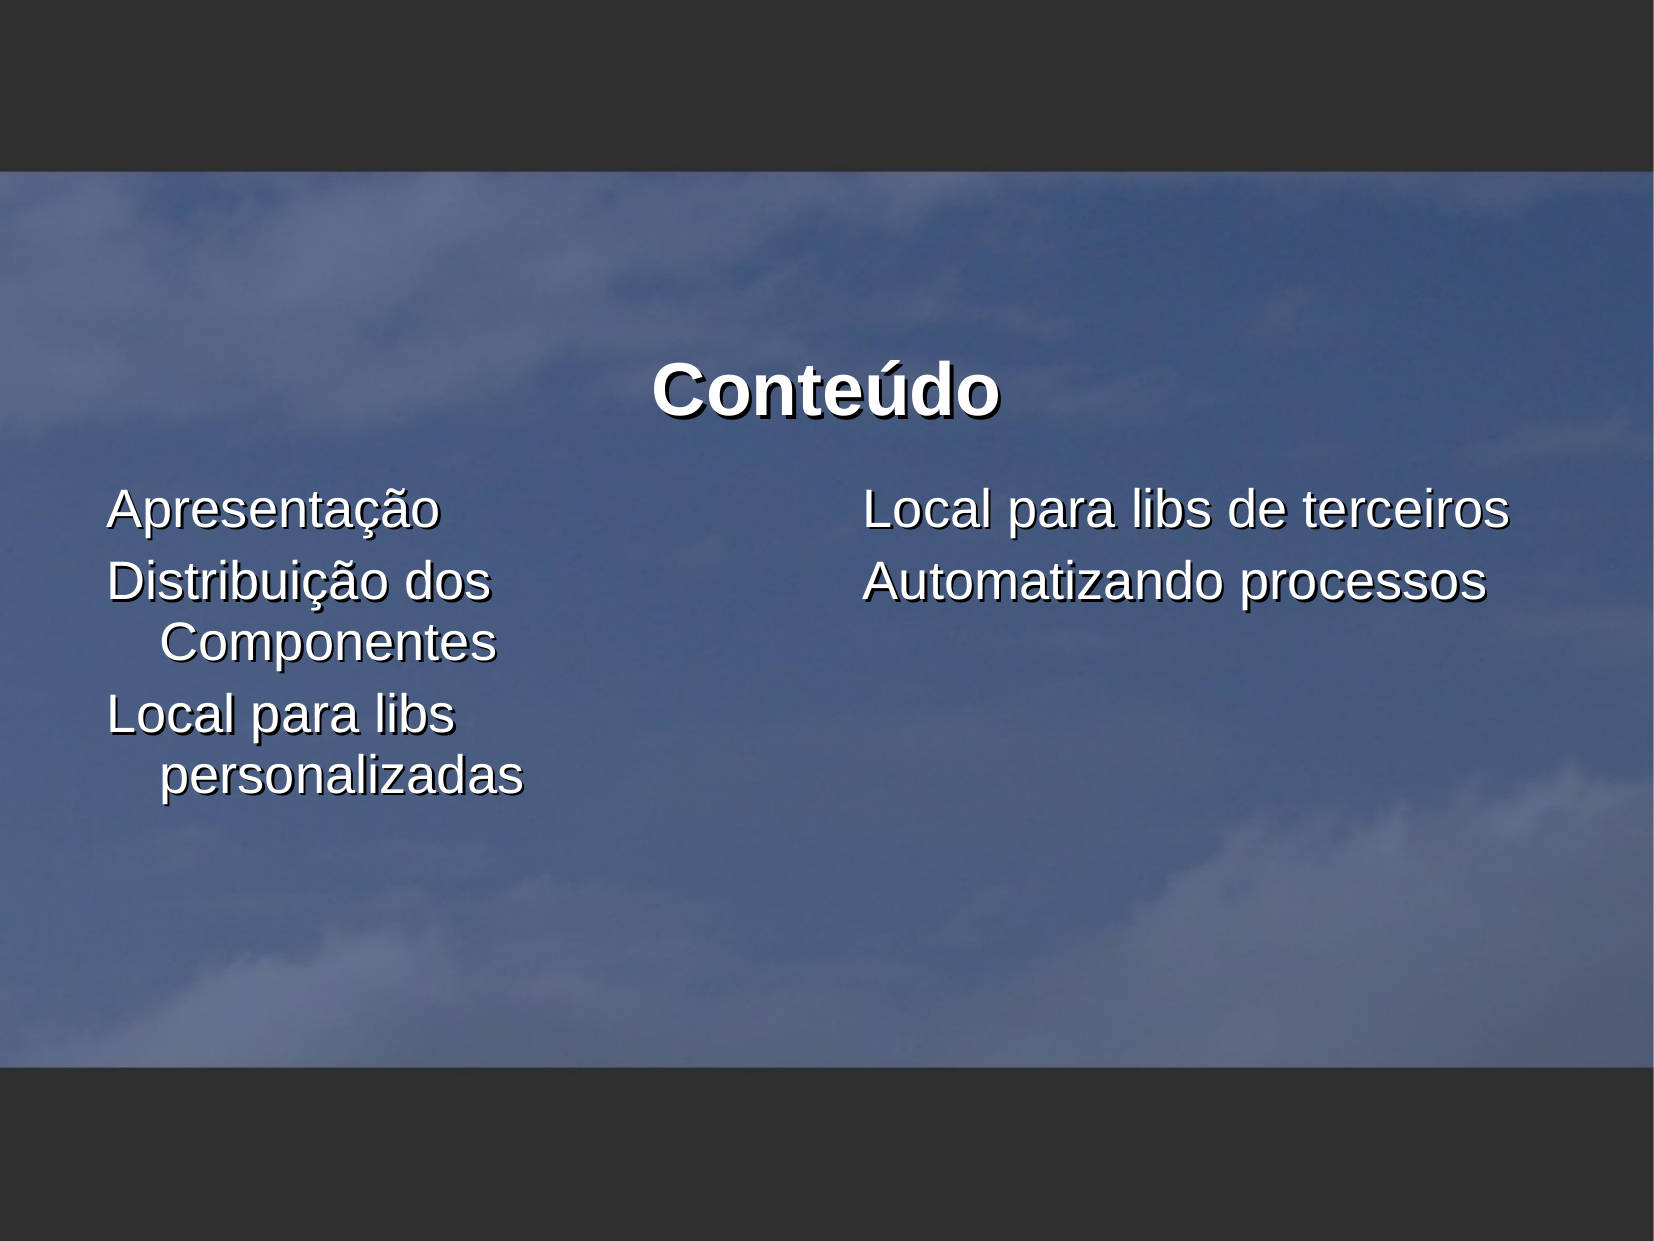

# Conteúdo
Apresentação
Distribuição dos Componentes
Local para libs personalizadas
Local para libs de terceiros
Automatizando processos